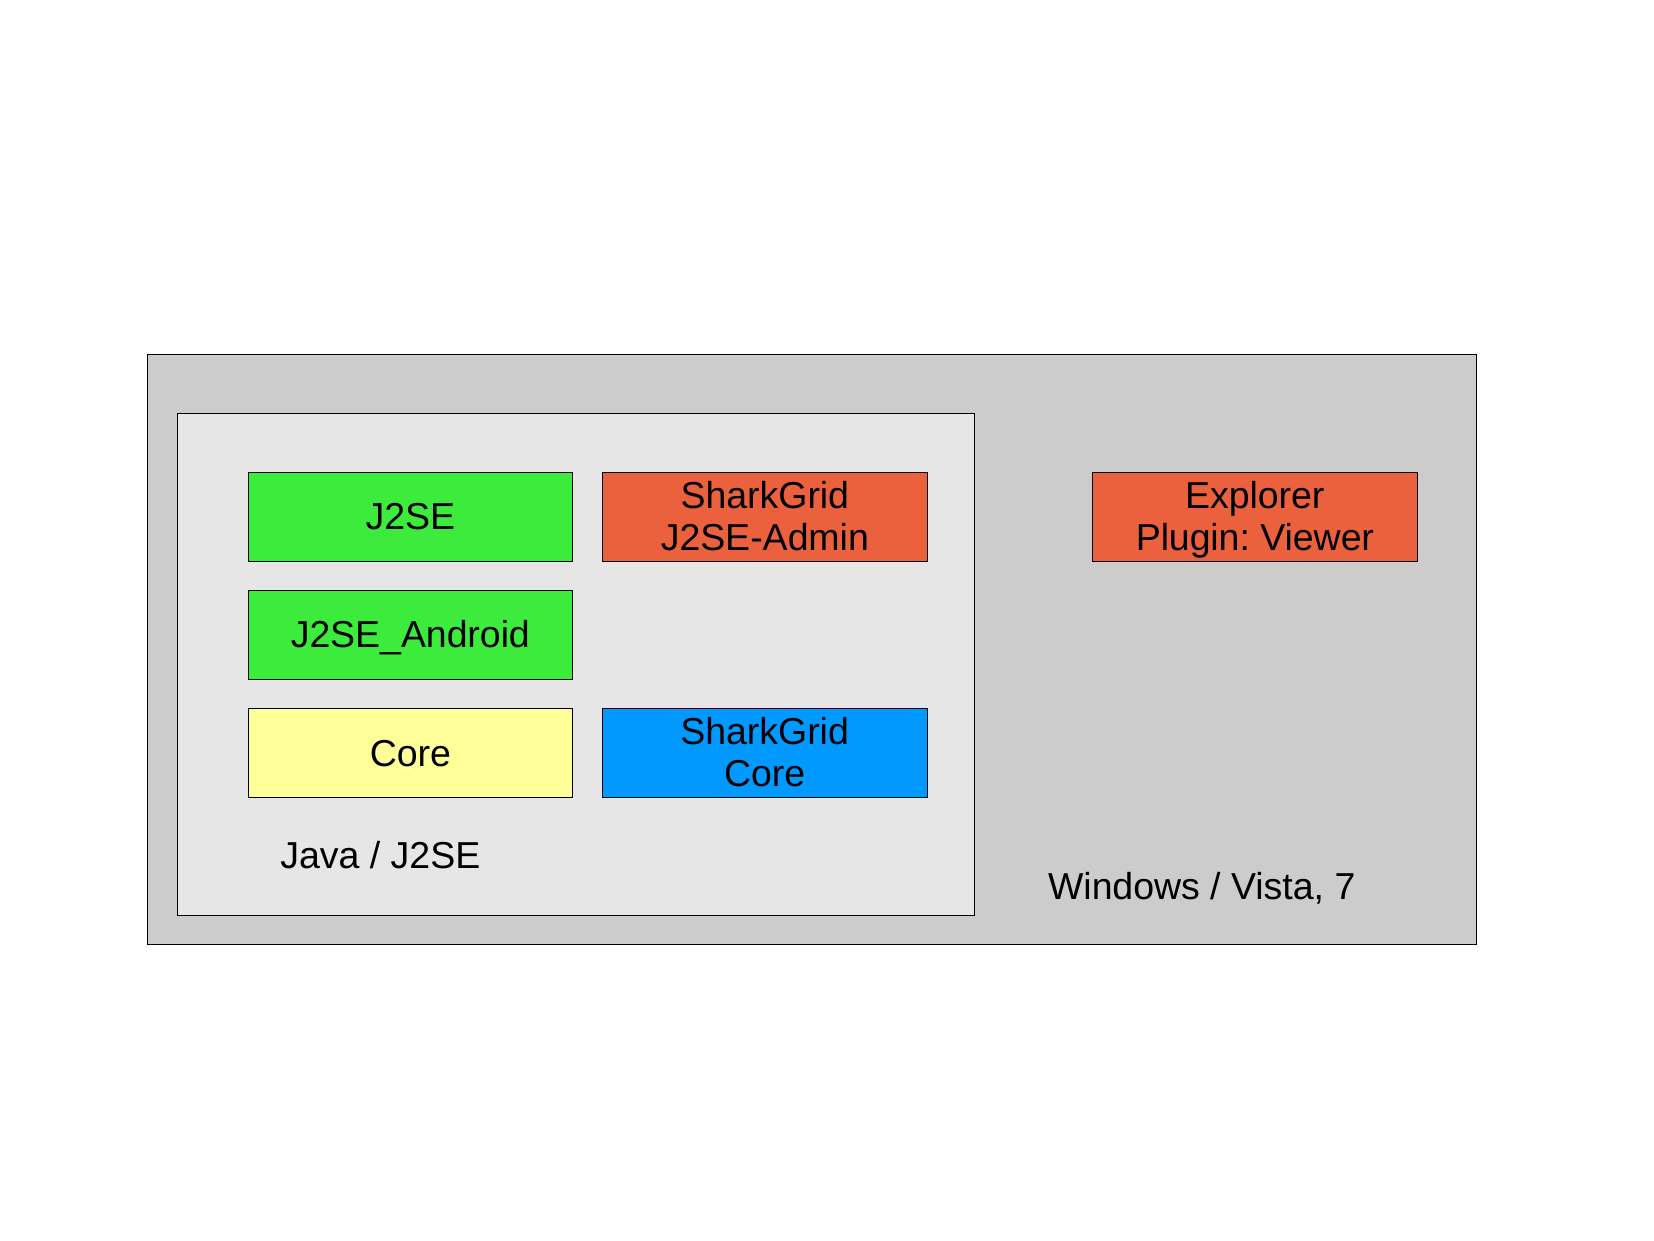

J2SE
SharkGrid
J2SE-Admin
Explorer
Plugin: Viewer
J2SE_Android
Core
SharkGrid
Core
Java / J2SE
Windows / Vista, 7